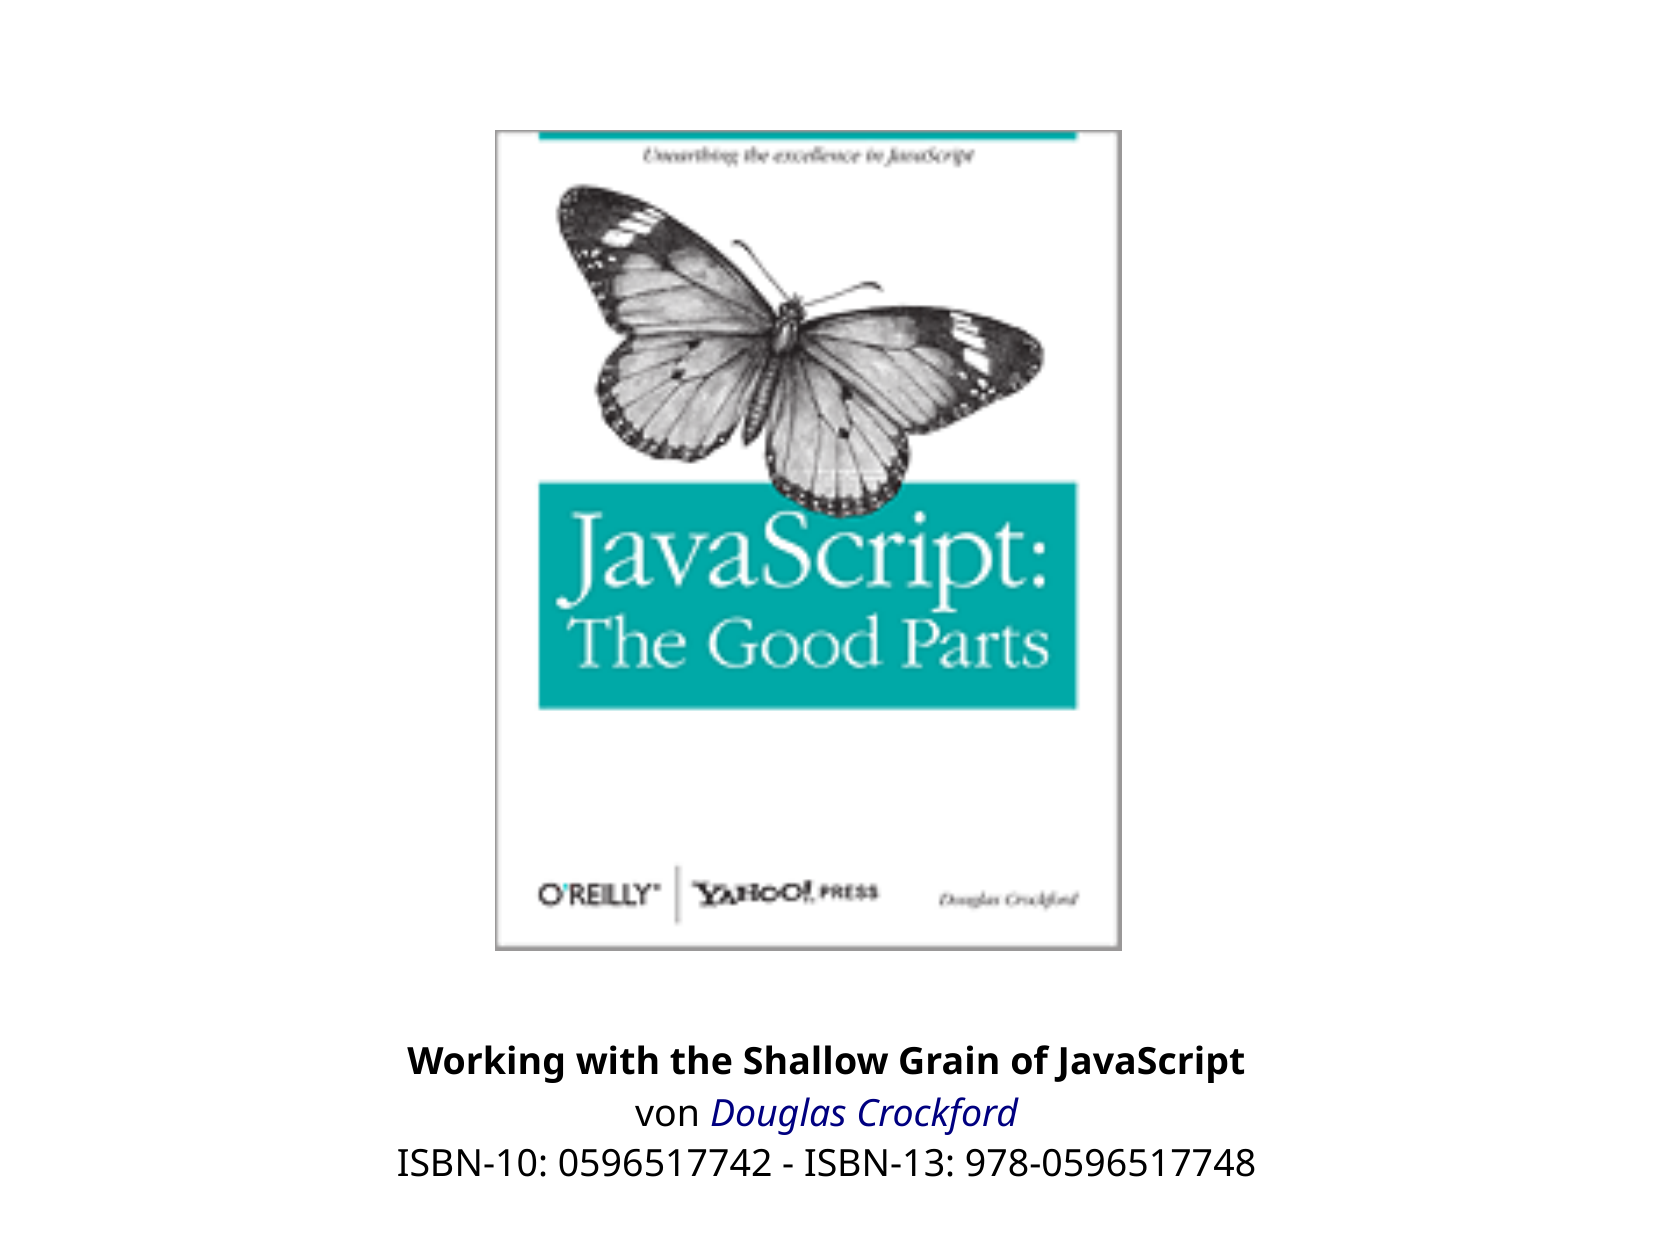

Working with the Shallow Grain of JavaScript
von Douglas Crockford
ISBN-10: 0596517742 - ISBN-13: 978-0596517748